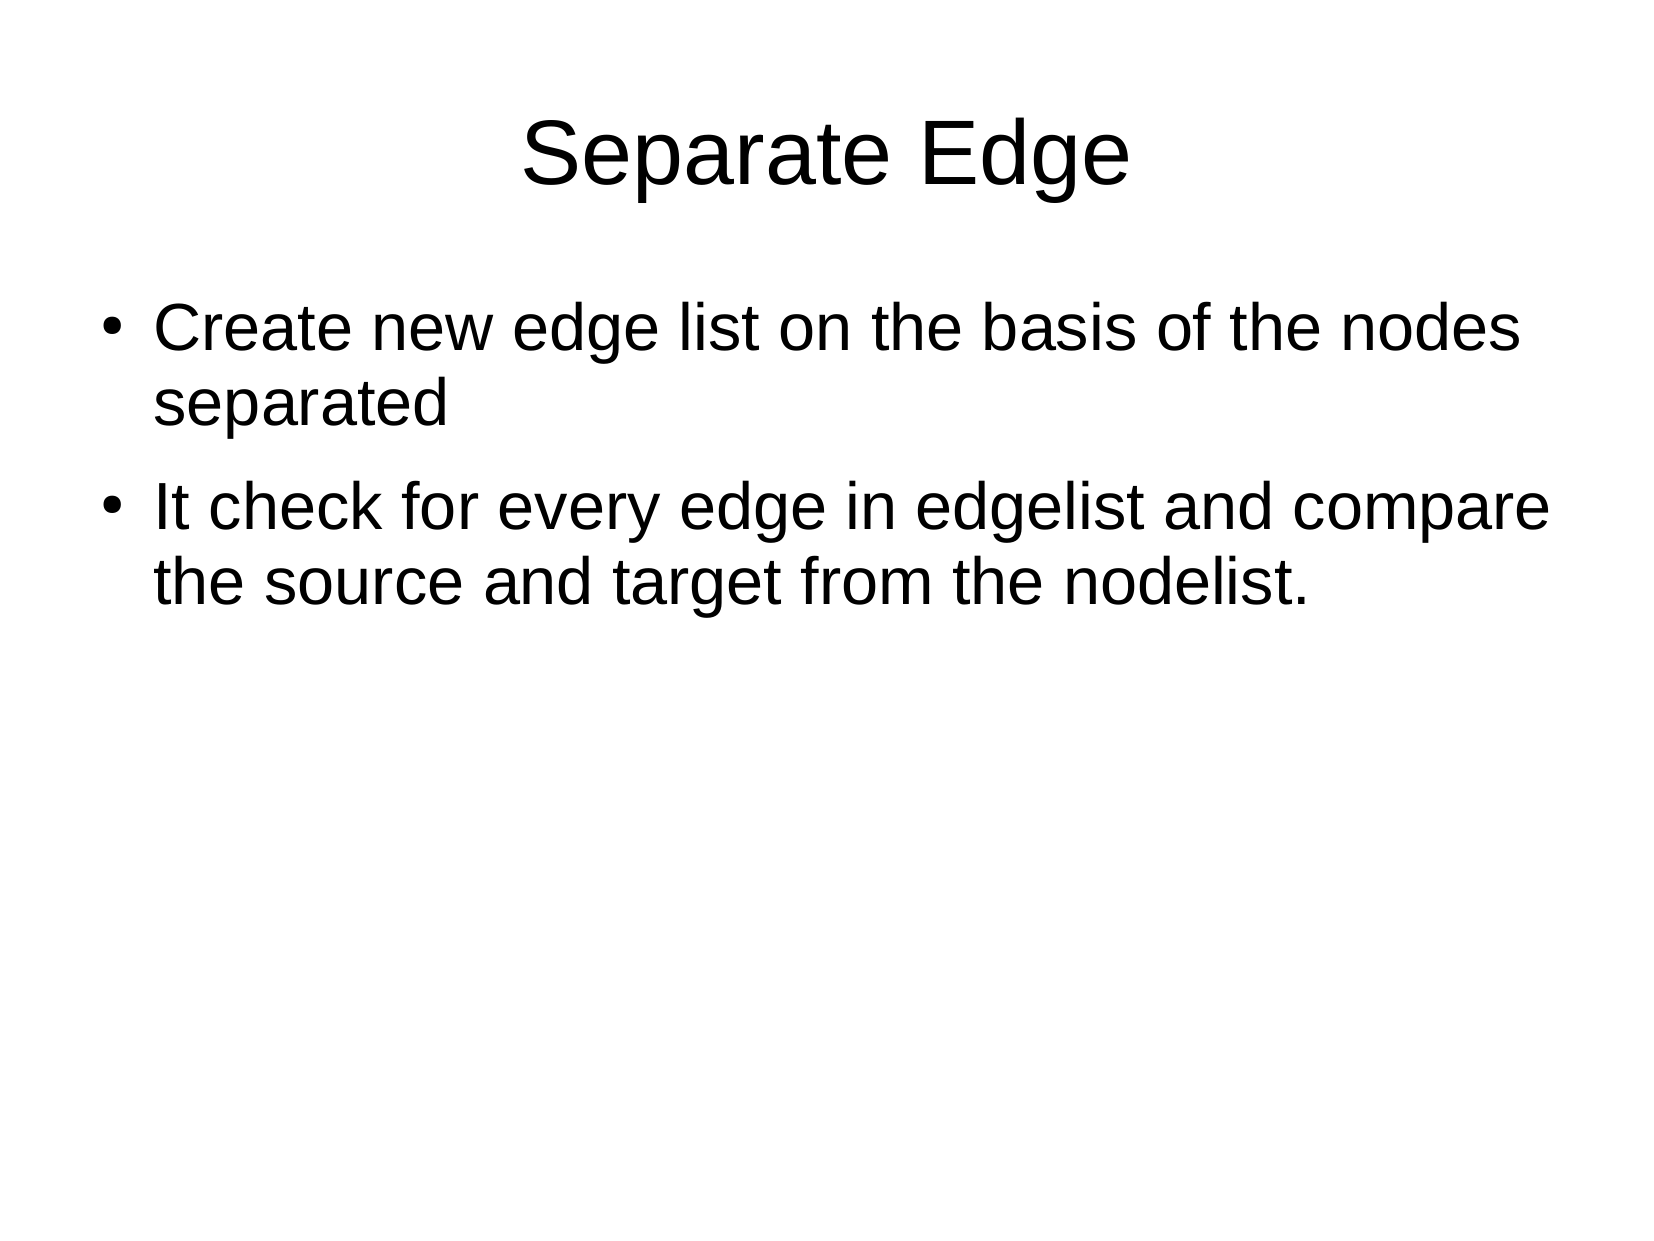

# Separate Edge
Create new edge list on the basis of the nodes separated
It check for every edge in edgelist and compare the source and target from the nodelist.